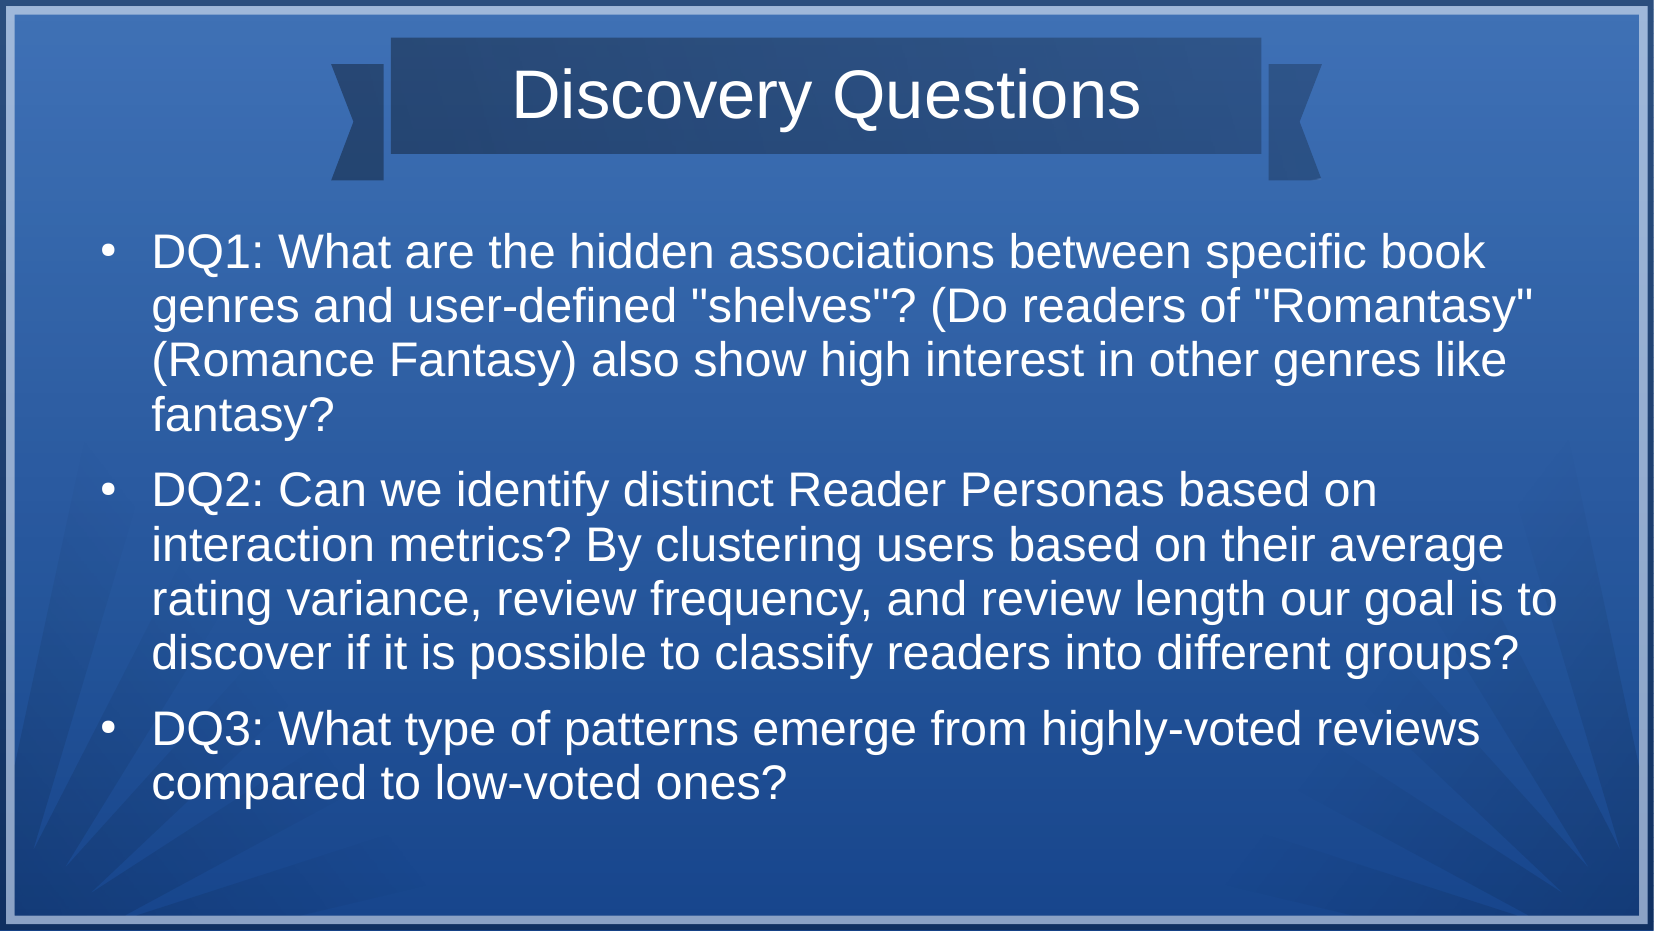

# Discovery Questions
DQ1: What are the hidden associations between specific book genres and user-defined "shelves"? (Do readers of "Romantasy" (Romance Fantasy) also show high interest in other genres like fantasy?
DQ2: Can we identify distinct Reader Personas based on interaction metrics? By clustering users based on their average rating variance, review frequency, and review length our goal is to discover if it is possible to classify readers into different groups?
DQ3: What type of patterns emerge from highly-voted reviews compared to low-voted ones?